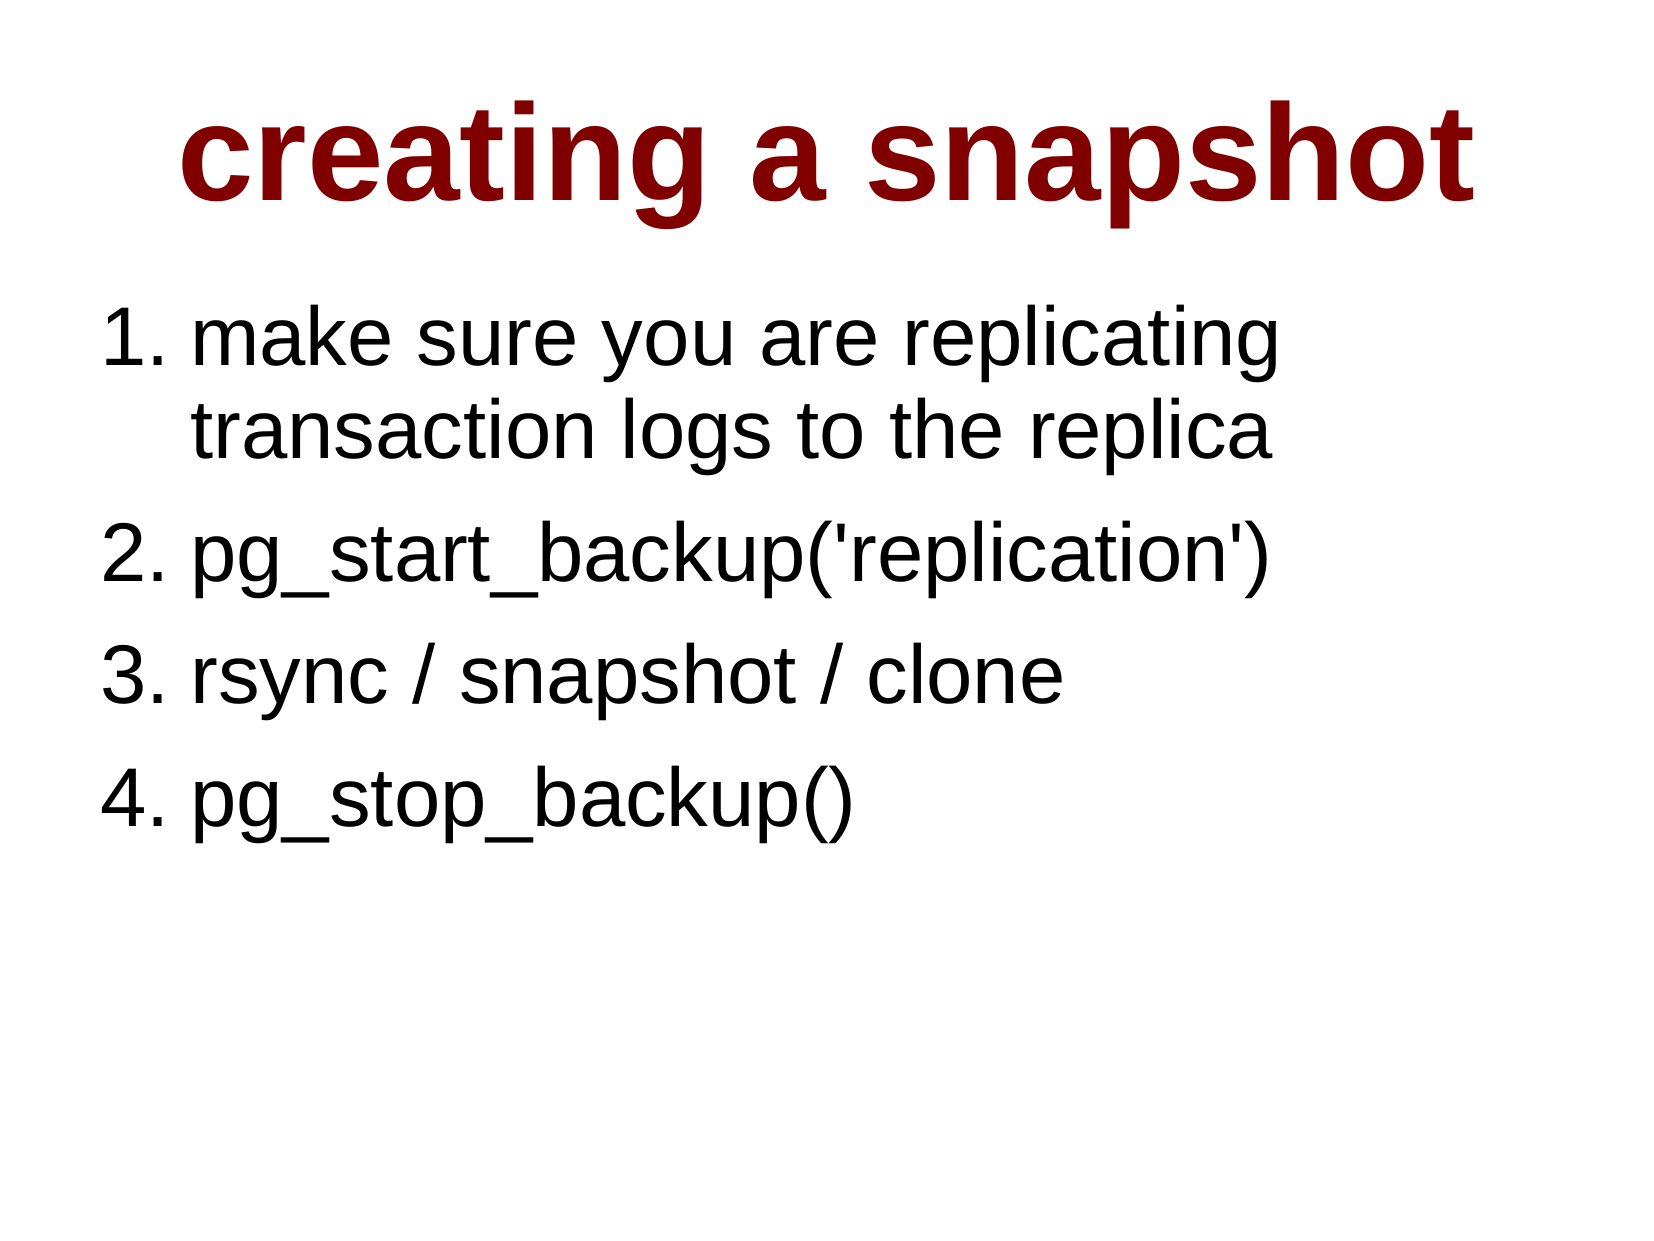

# creating a snapshot
make sure you are replicating transaction logs to the replica
pg_start_backup('replication')
rsync / snapshot / clone
pg_stop_backup()